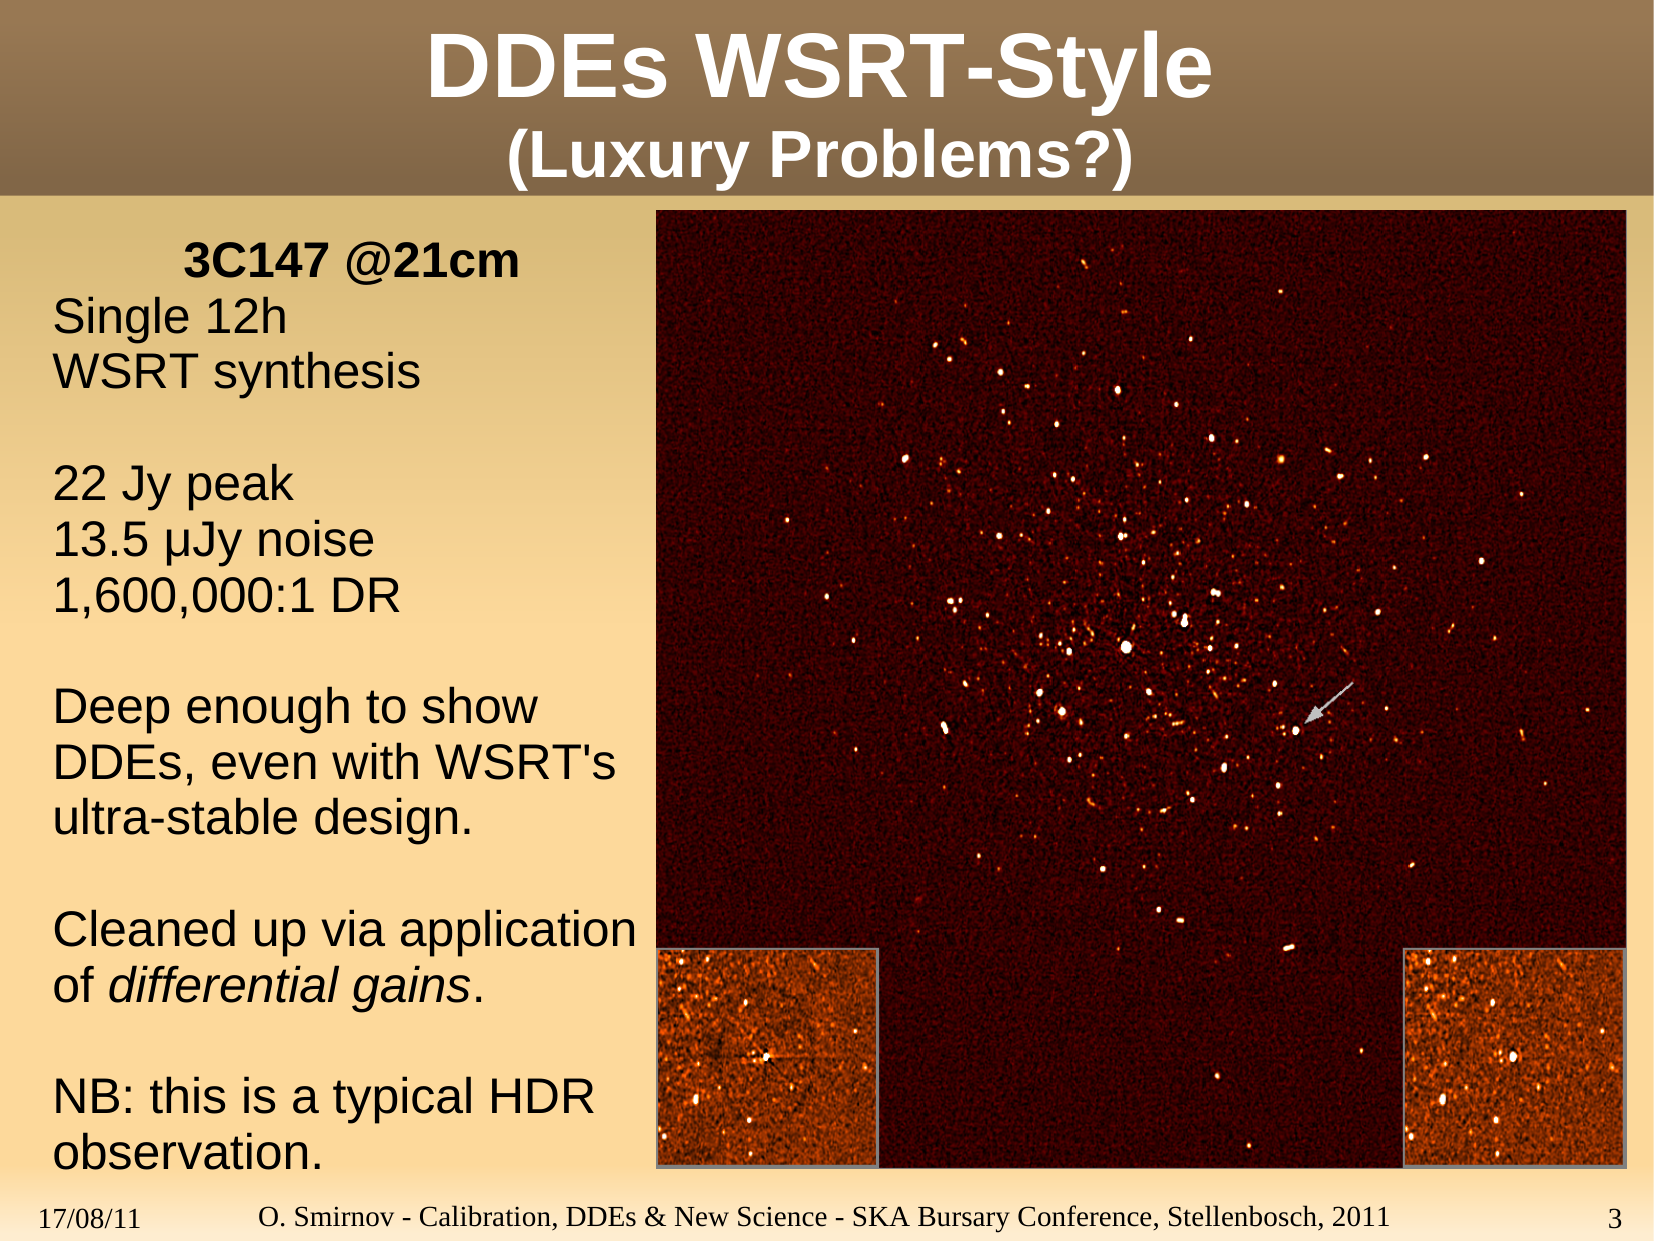

# DDEs WSRT-Style (Luxury Problems?)
3C147 @21cm
Single 12h
WSRT synthesis
22 Jy peak
13.5 μJy noise
1,600,000:1 DR
Deep enough to show
DDEs, even with WSRT's
ultra-stable design.
Cleaned up via application
of differential gains.
NB: this is a typical HDR
observation.
O. Smirnov - Calibration, DDEs & New Science - SKA Bursary Conference, Stellenbosch, 2011
17/08/11
3